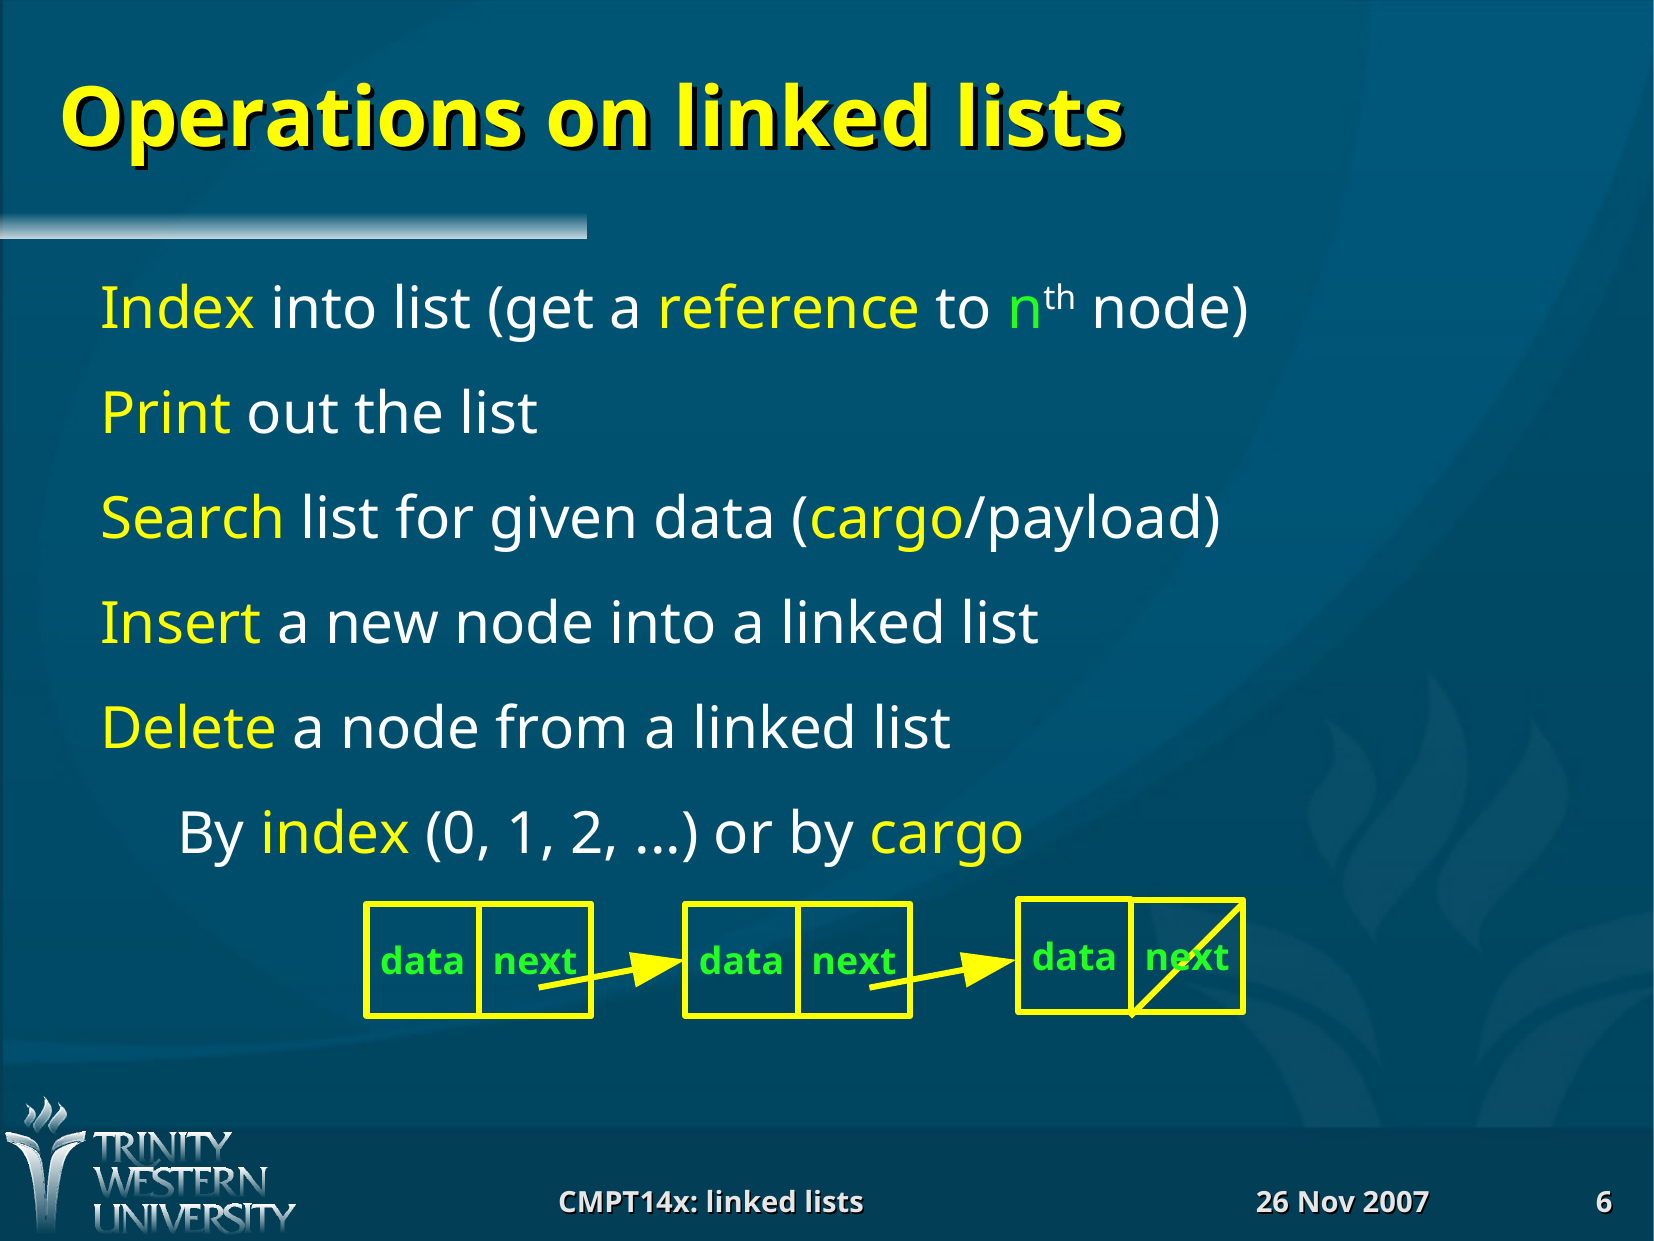

# Operations on linked lists
Index into list (get a reference to nth node)
Print out the list
Search list for given data (cargo/payload)
Insert a new node into a linked list
Delete a node from a linked list
By index (0, 1, 2, ...) or by cargo
data
next
data
data
next
next
CMPT14x: linked lists
26 Nov 2007
6